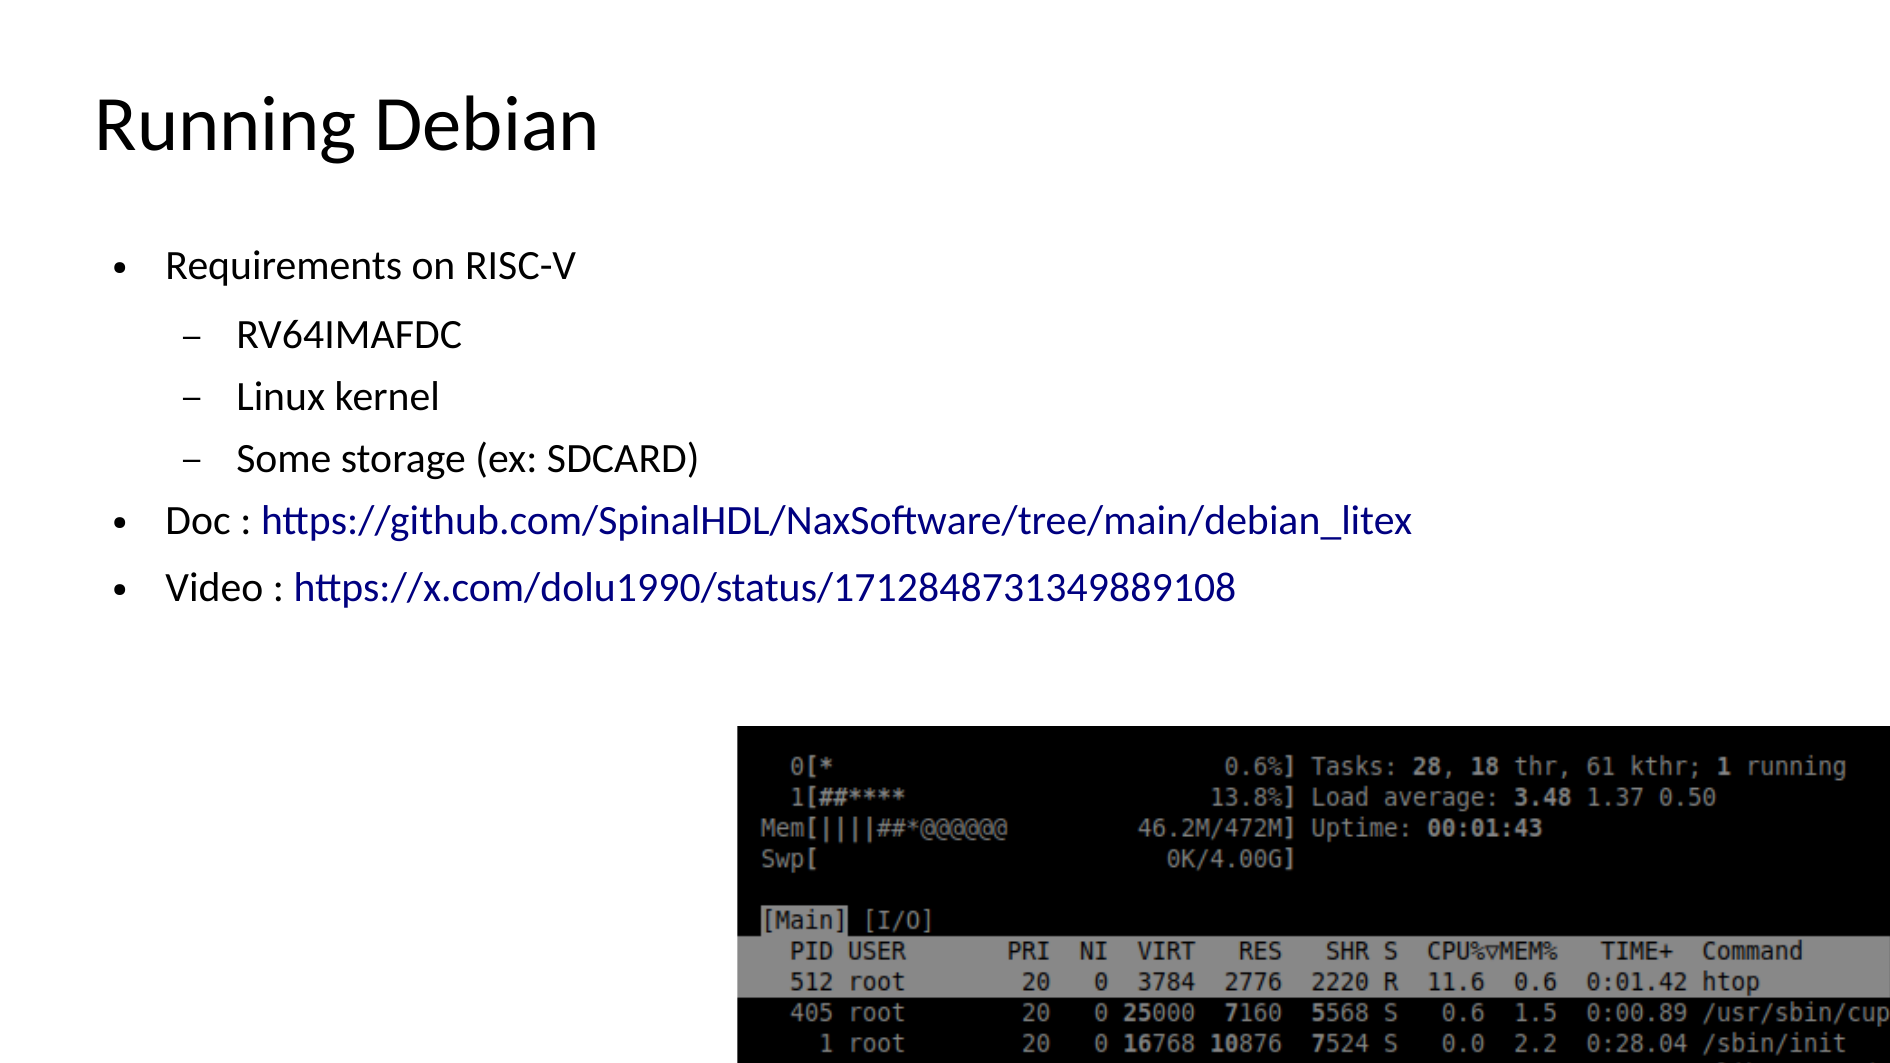

# Running Debian
Requirements on RISC-V
RV64IMAFDC
Linux kernel
Some storage (ex: SDCARD)
Doc : https://github.com/SpinalHDL/NaxSoftware/tree/main/debian_litex
Video : https://x.com/dolu1990/status/1712848731349889108